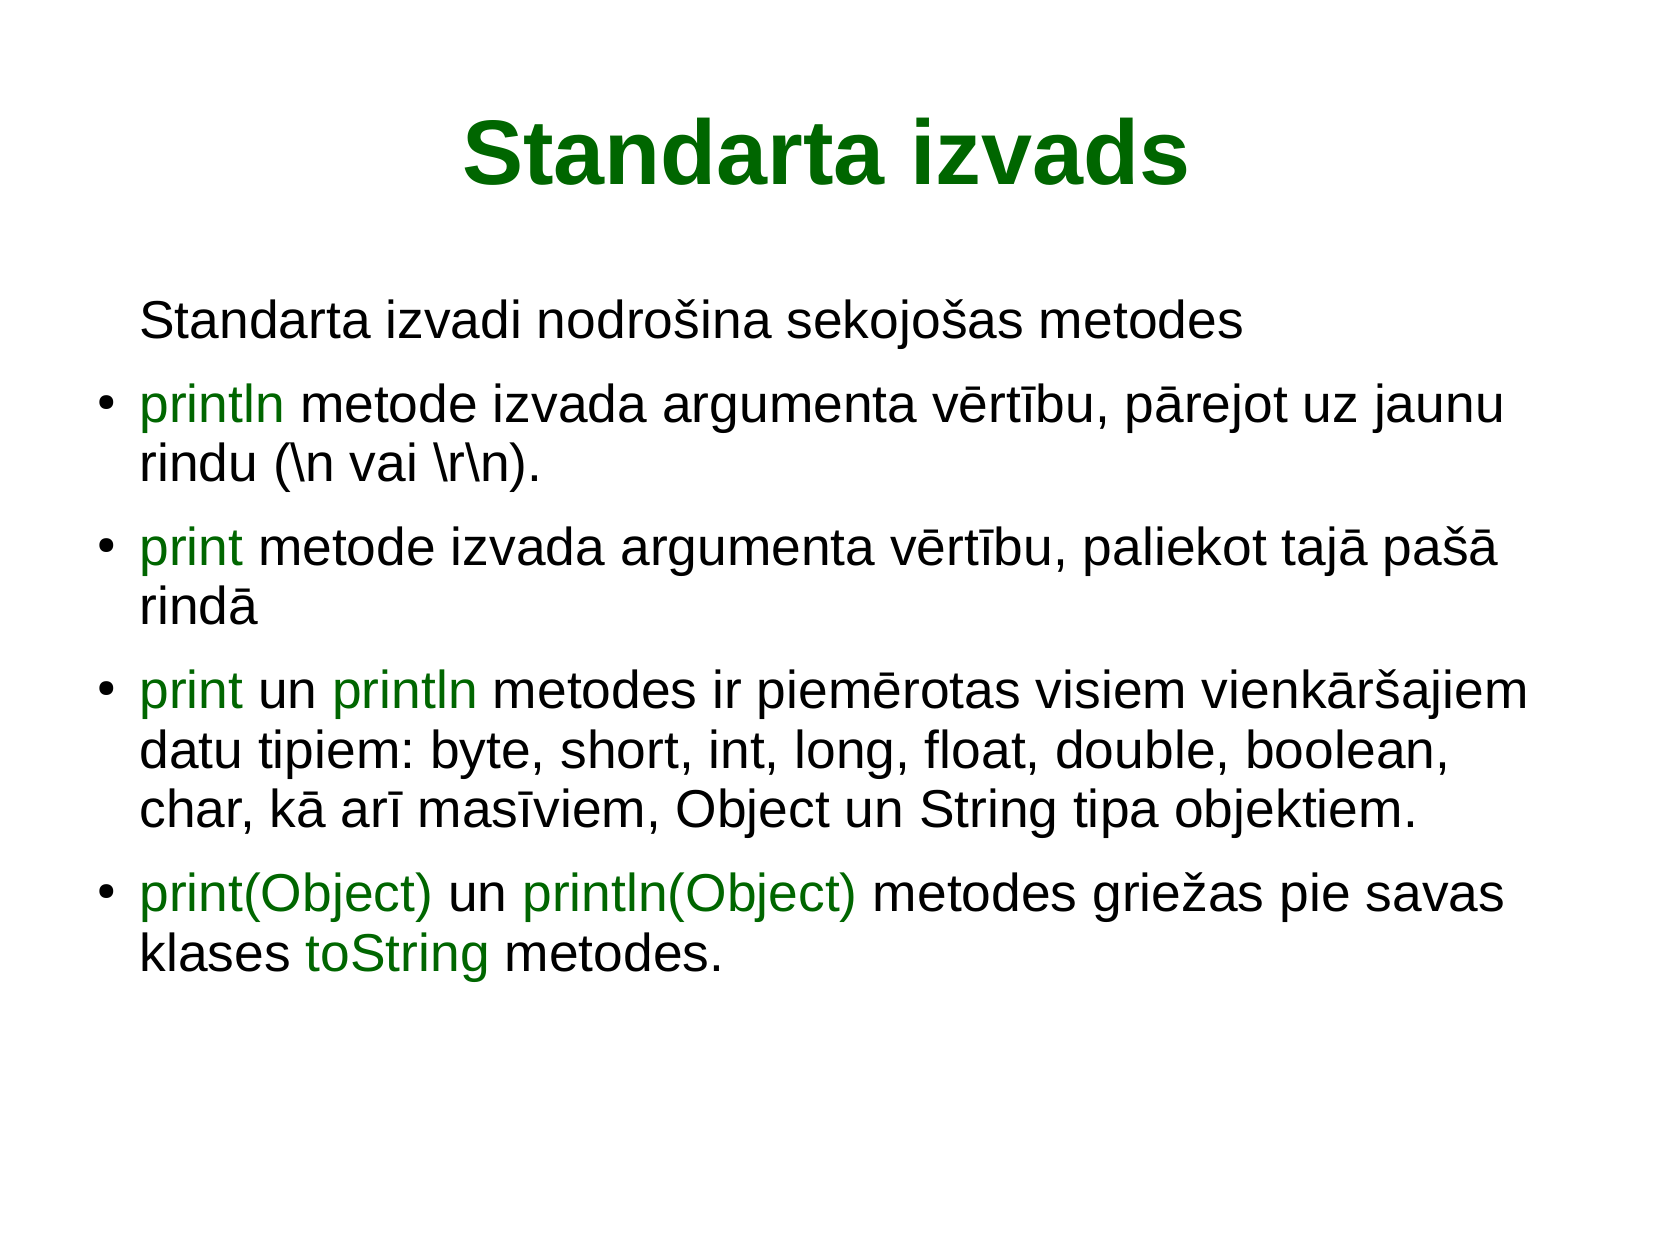

# Standarta izvads
Standarta izvadi nodrošina sekojošas metodes
println metode izvada argumenta vērtību, pārejot uz jaunu rindu (\n vai \r\n).
print metode izvada argumenta vērtību, paliekot tajā pašā rindā
print un println metodes ir piemērotas visiem vienkāršajiem datu tipiem: byte, short, int, long, float, double, boolean, char, kā arī masīviem, Object un String tipa objektiem.
print(Object) un println(Object) metodes griežas pie savas klases toString metodes.